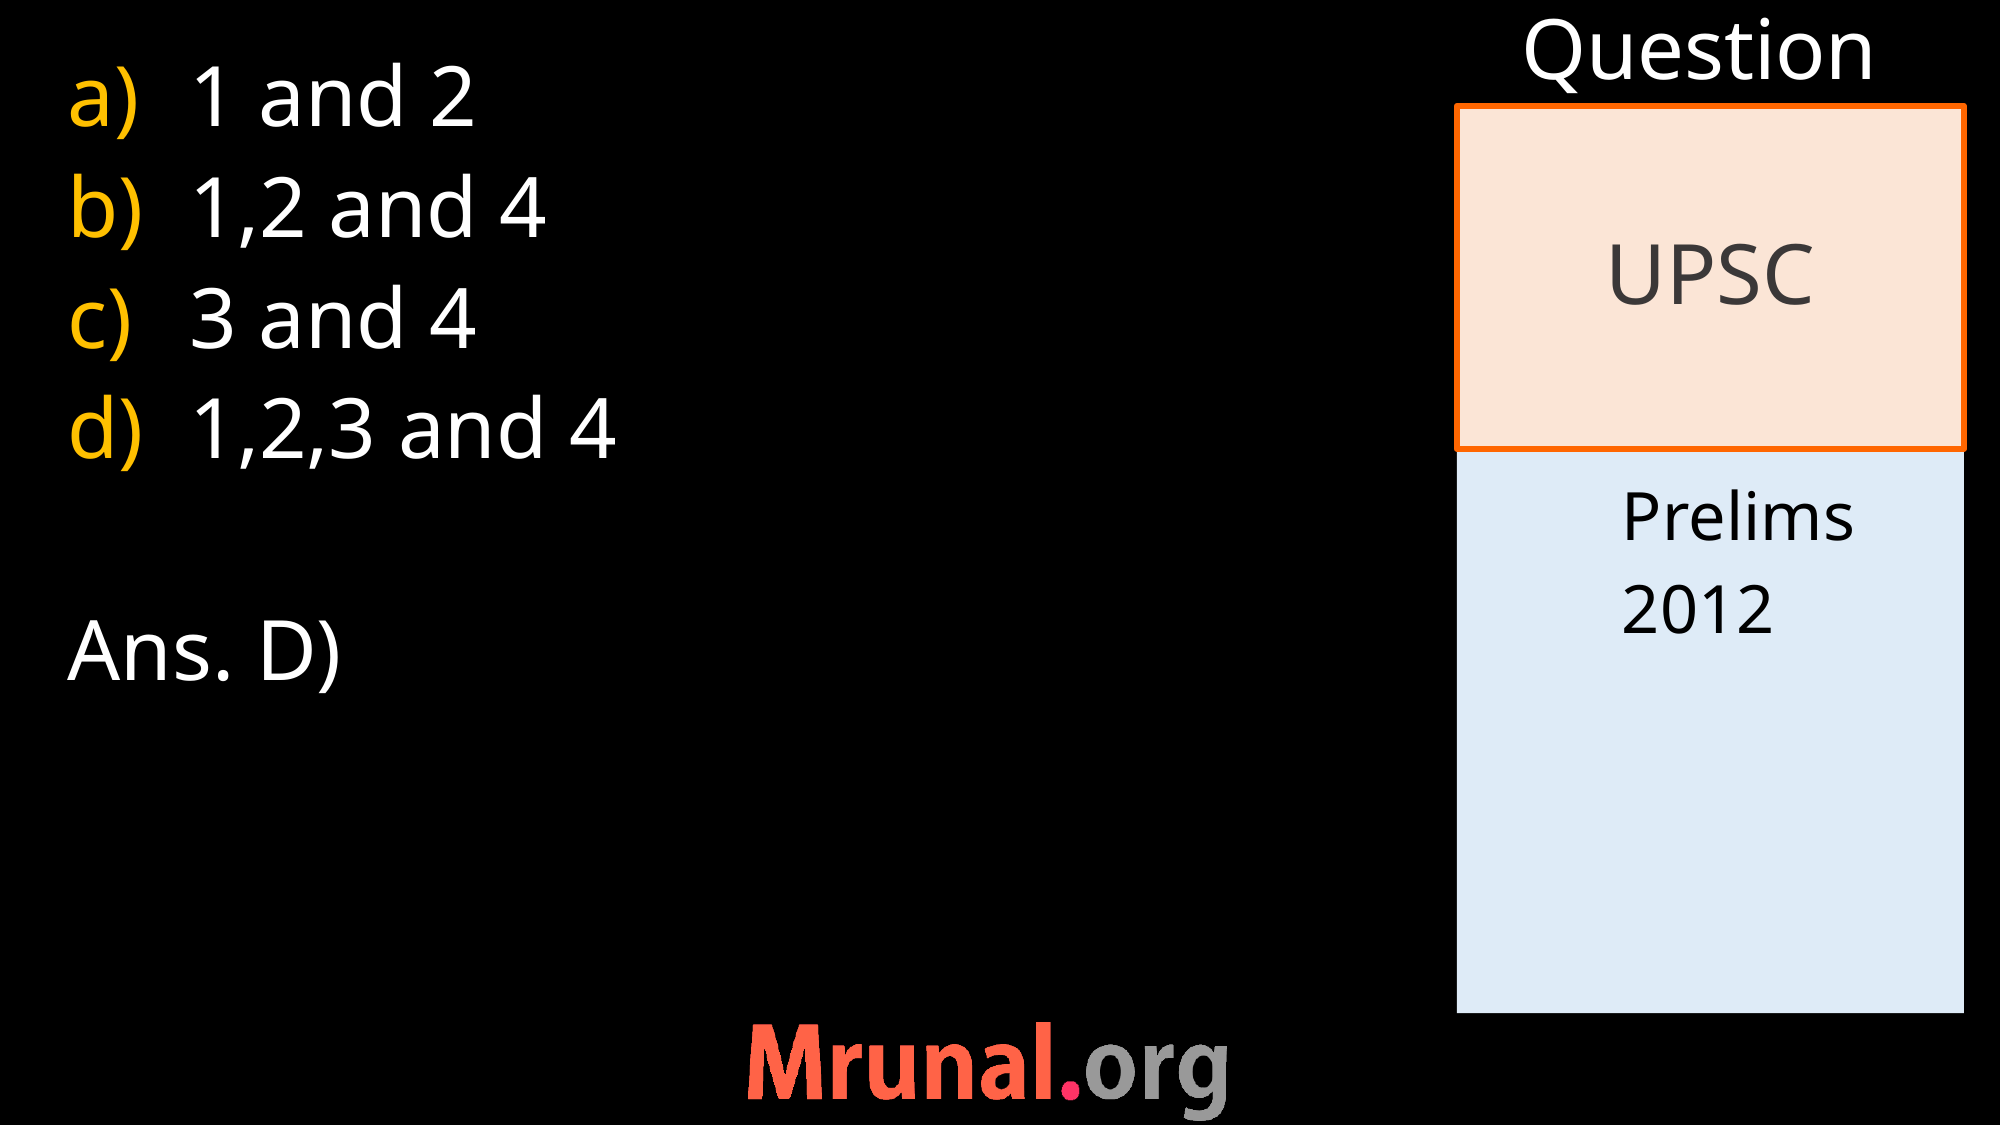

Question
1 and 2
1,2 and 4
3 and 4
1,2,3 and 4
Ans. D)
UPSC
# Prelims
	2012